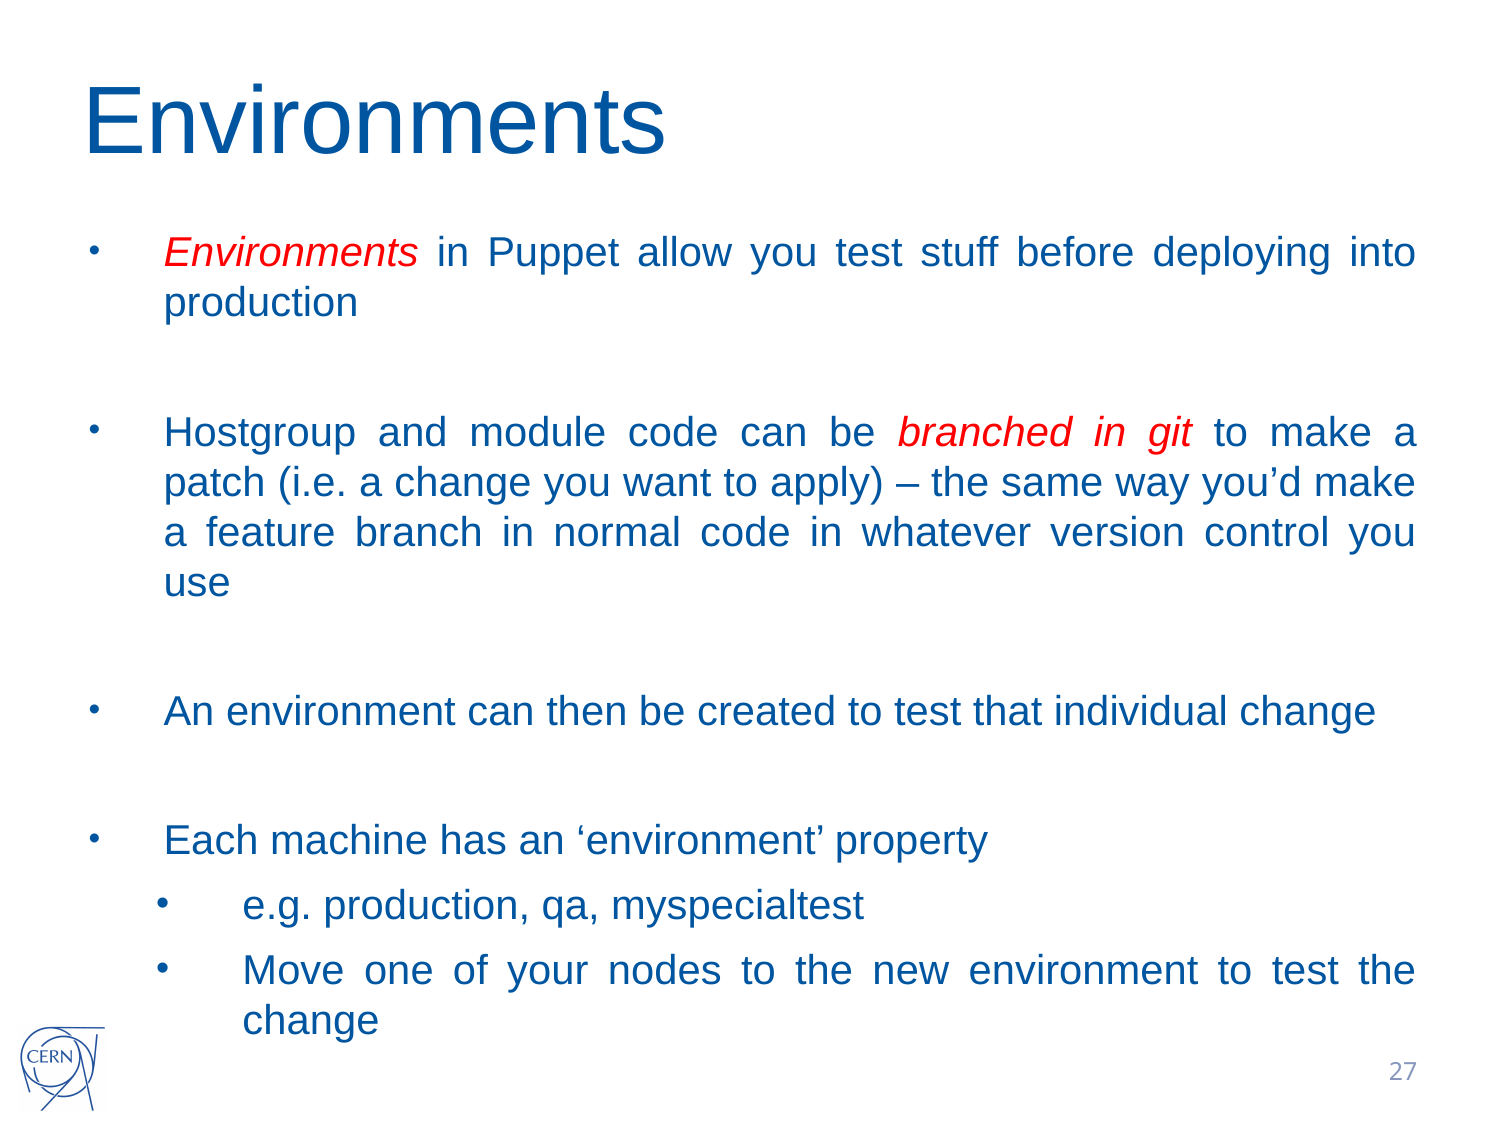

# Environments
Environments in Puppet allow you test stuff before deploying into production
Hostgroup and module code can be branched in git to make a patch (i.e. a change you want to apply) – the same way you’d make a feature branch in normal code in whatever version control you use
An environment can then be created to test that individual change
Each machine has an ‘environment’ property
e.g. production, qa, myspecialtest
Move one of your nodes to the new environment to test the change